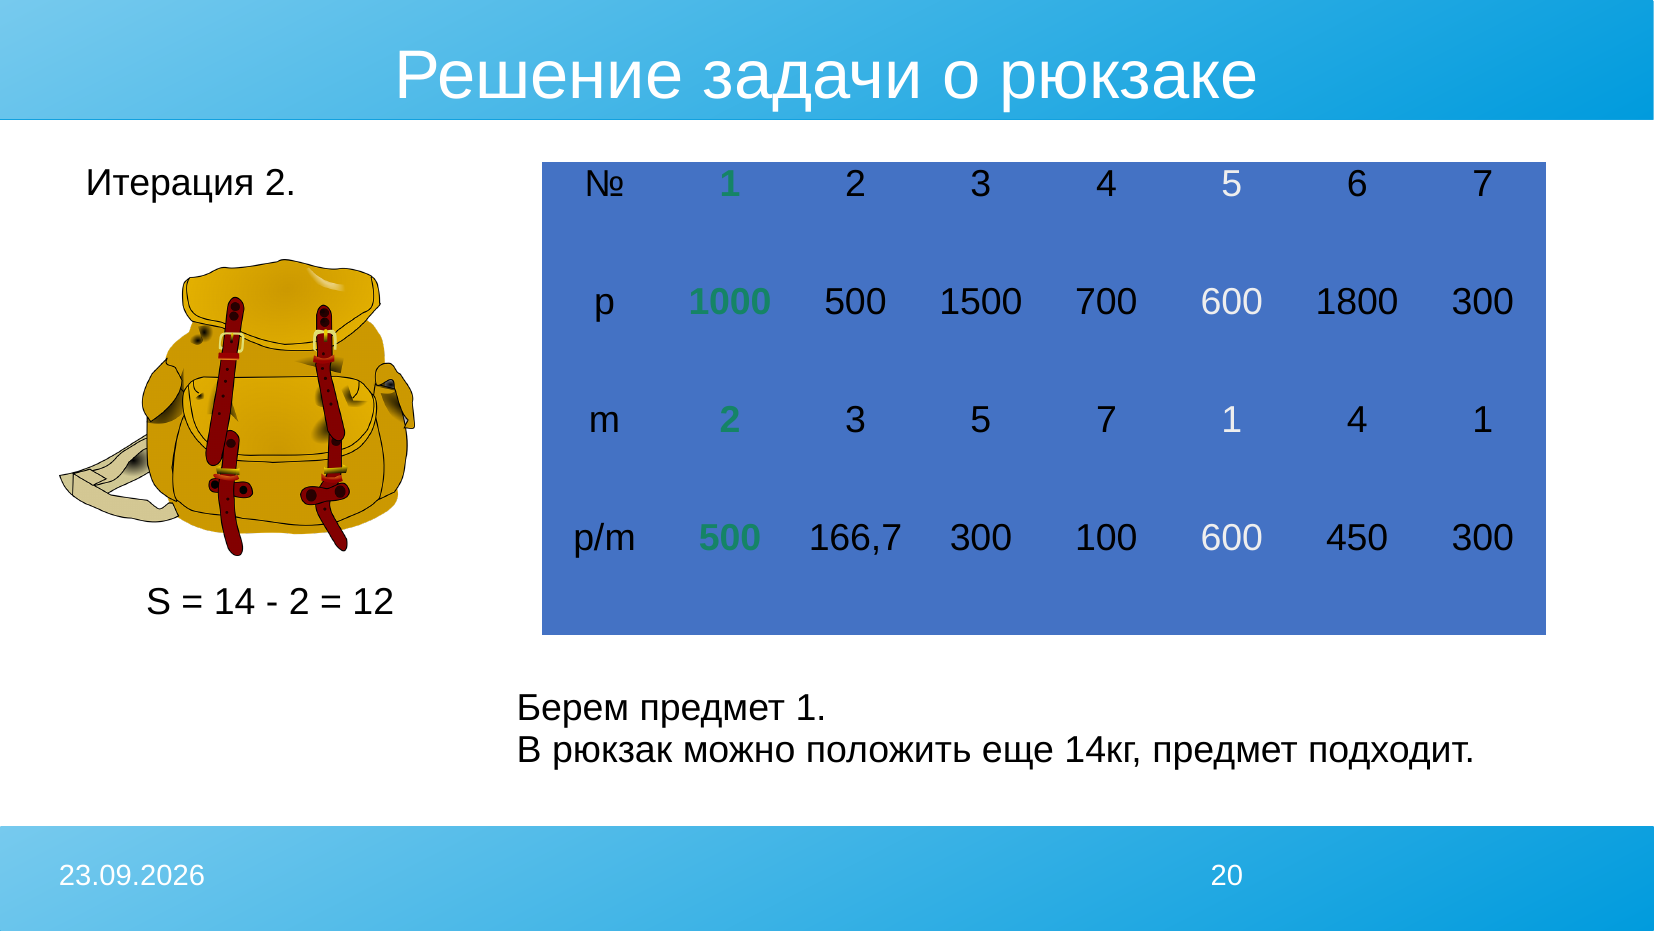

# Решение задачи о рюкзаке
Итерация 2.
| № | 1 | 2 | 3 | 4 | 5 | 6 | 7 |
| --- | --- | --- | --- | --- | --- | --- | --- |
| p | 1000 | 500 | 1500 | 700 | 600 | 1800 | 300 |
| m | 2 | 3 | 5 | 7 | 1 | 4 | 1 |
| p/m | 500 | 166,7 | 300 | 100 | 600 | 450 | 300 |
S = 14 - 2 = 12
Берем предмет 1.
В рюкзак можно положить еще 14кг, предмет подходит.